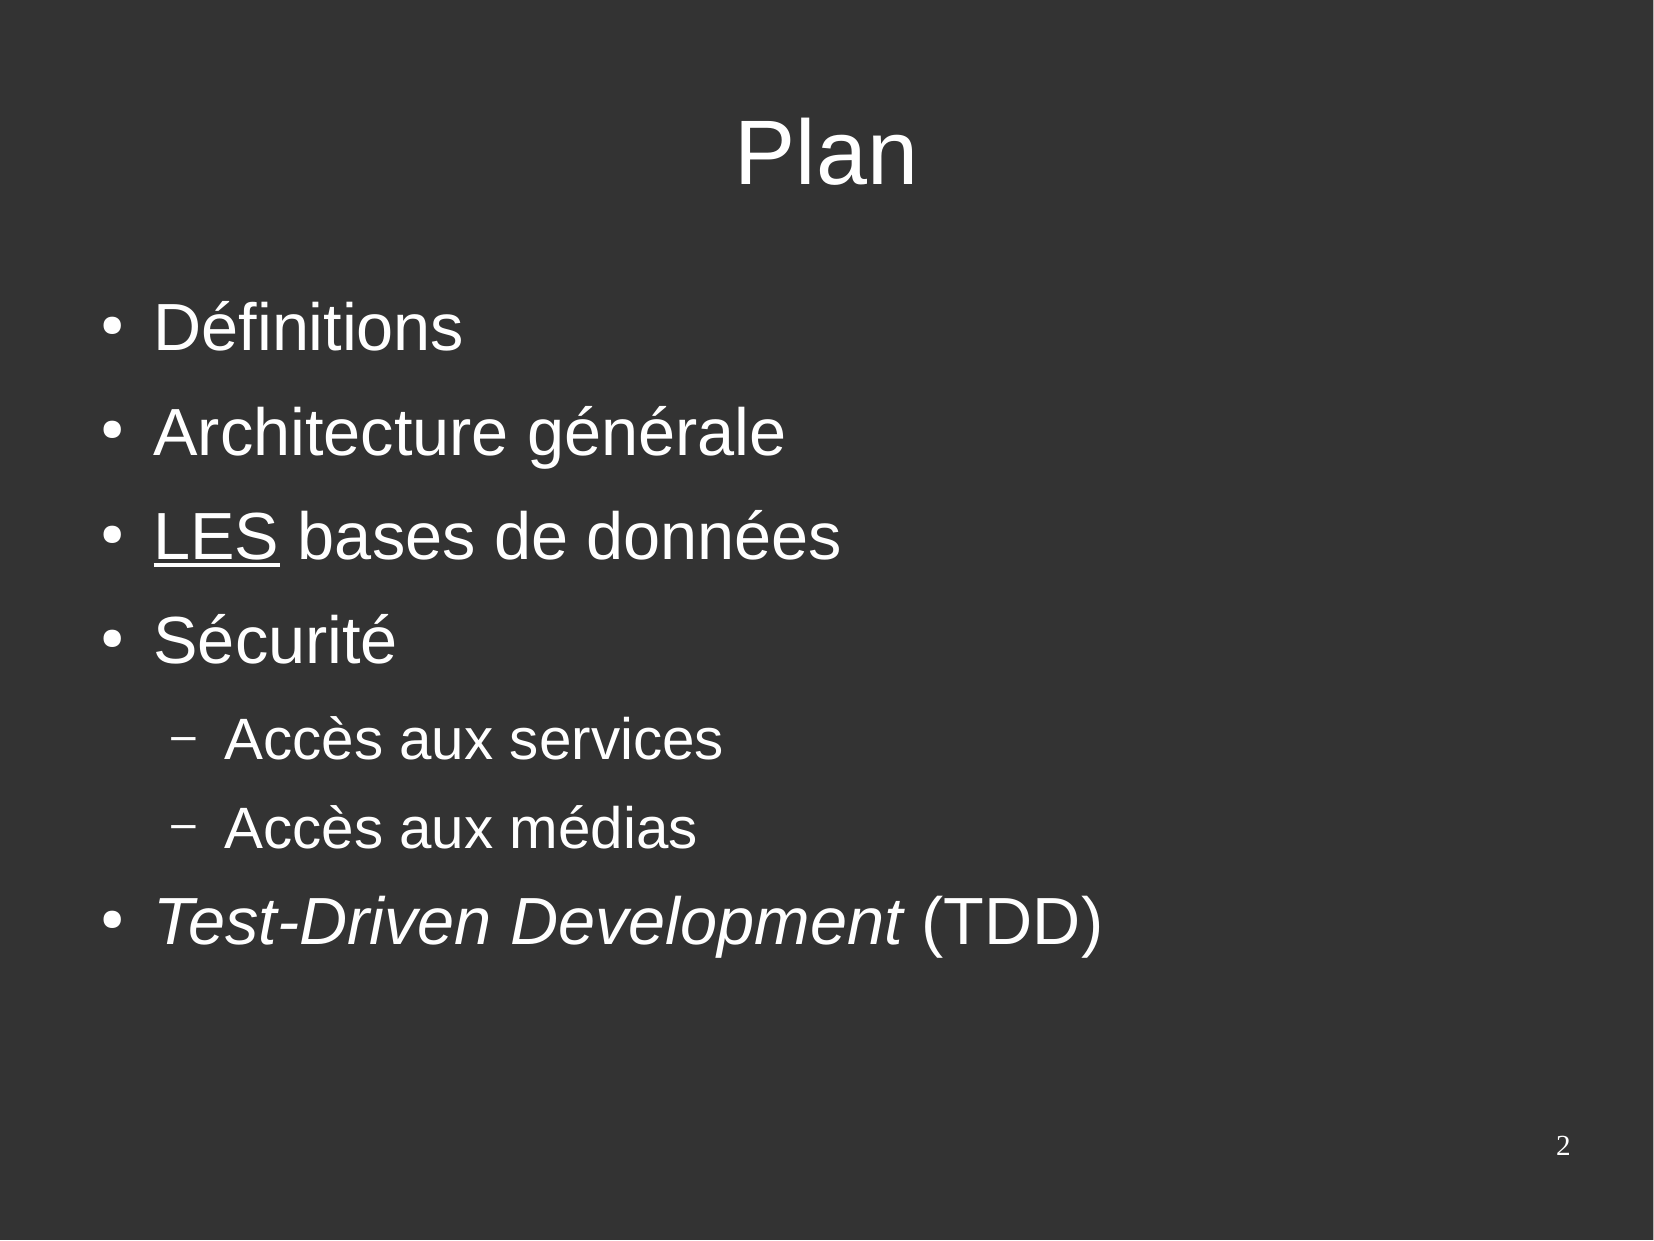

# Plan
Définitions
Architecture générale
LES bases de données
Sécurité
Accès aux services
Accès aux médias
Test-Driven Development (TDD)
2